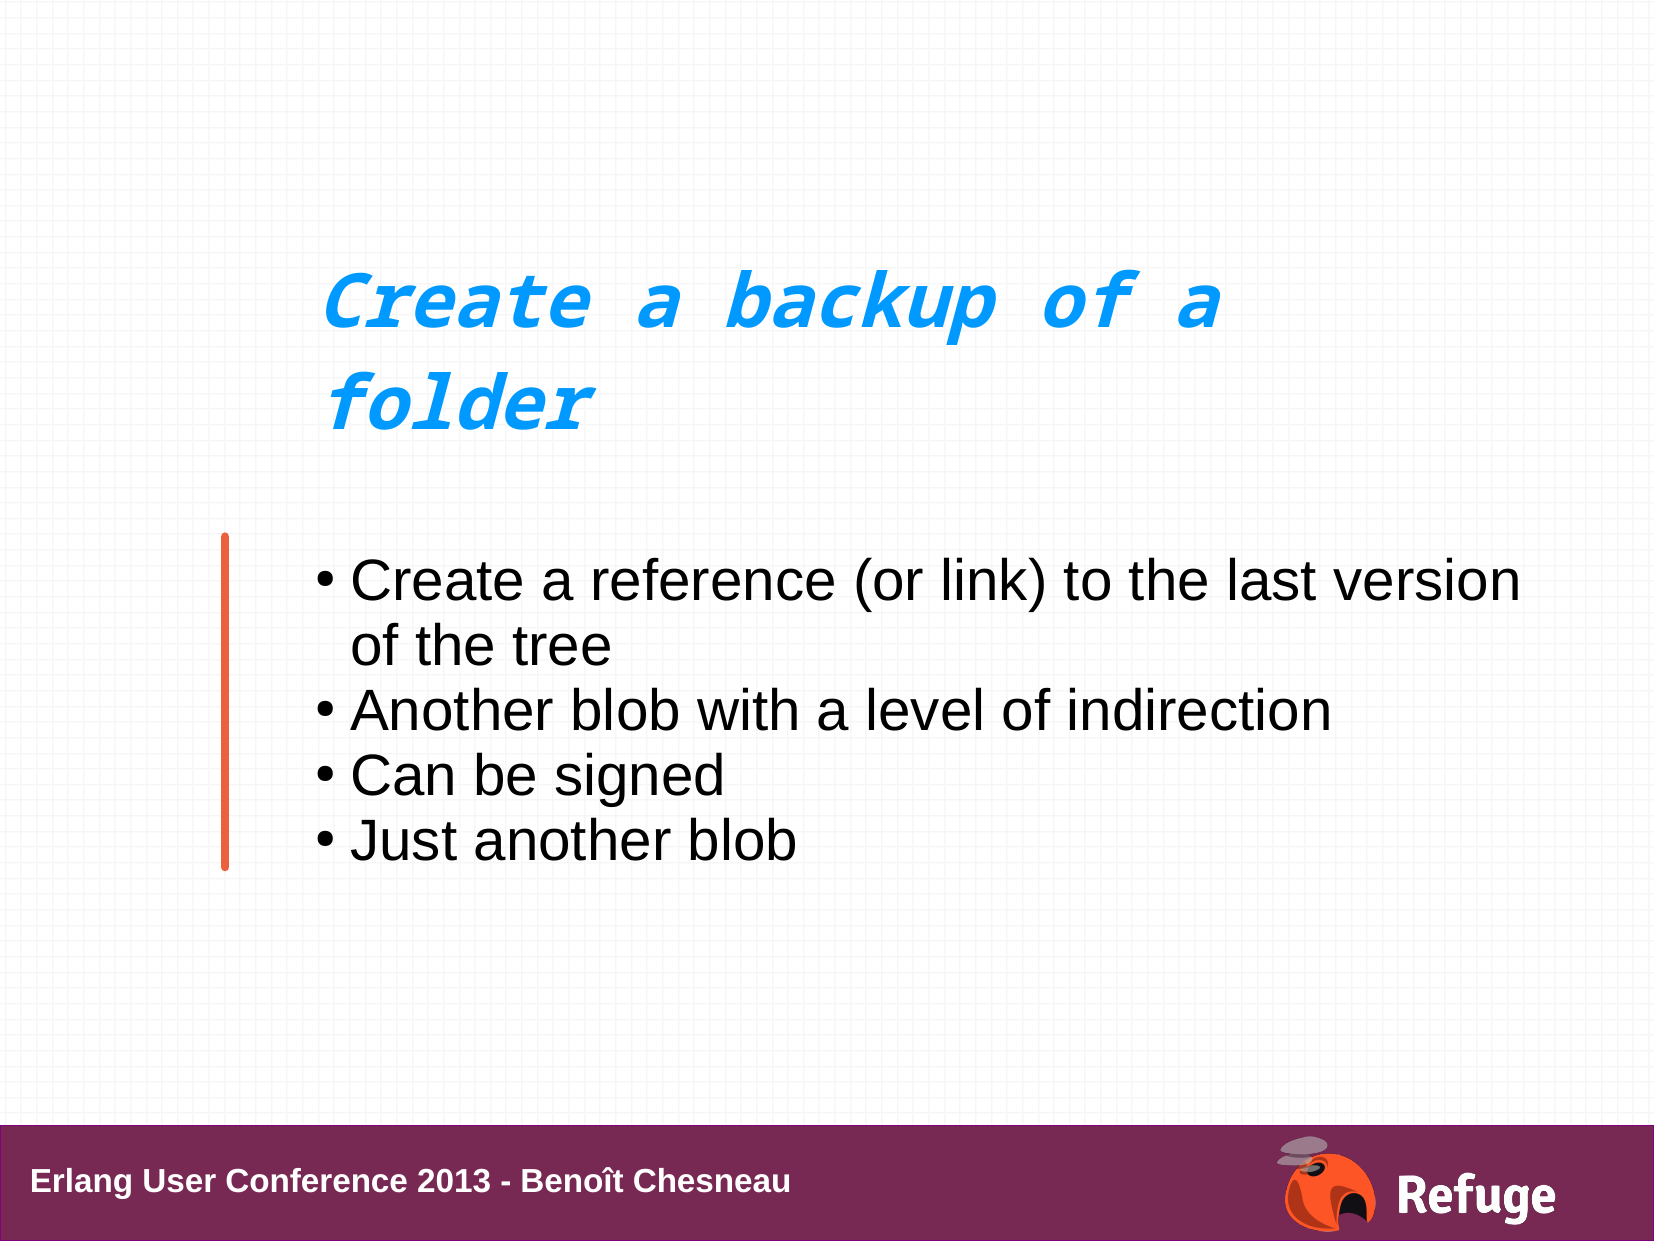

Create a backup of a folder
Create a reference (or link) to the last version
of the tree
Another blob with a level of indirection
Can be signed
Just another blob
Erlang User Conference 2013 - Benoît Chesneau